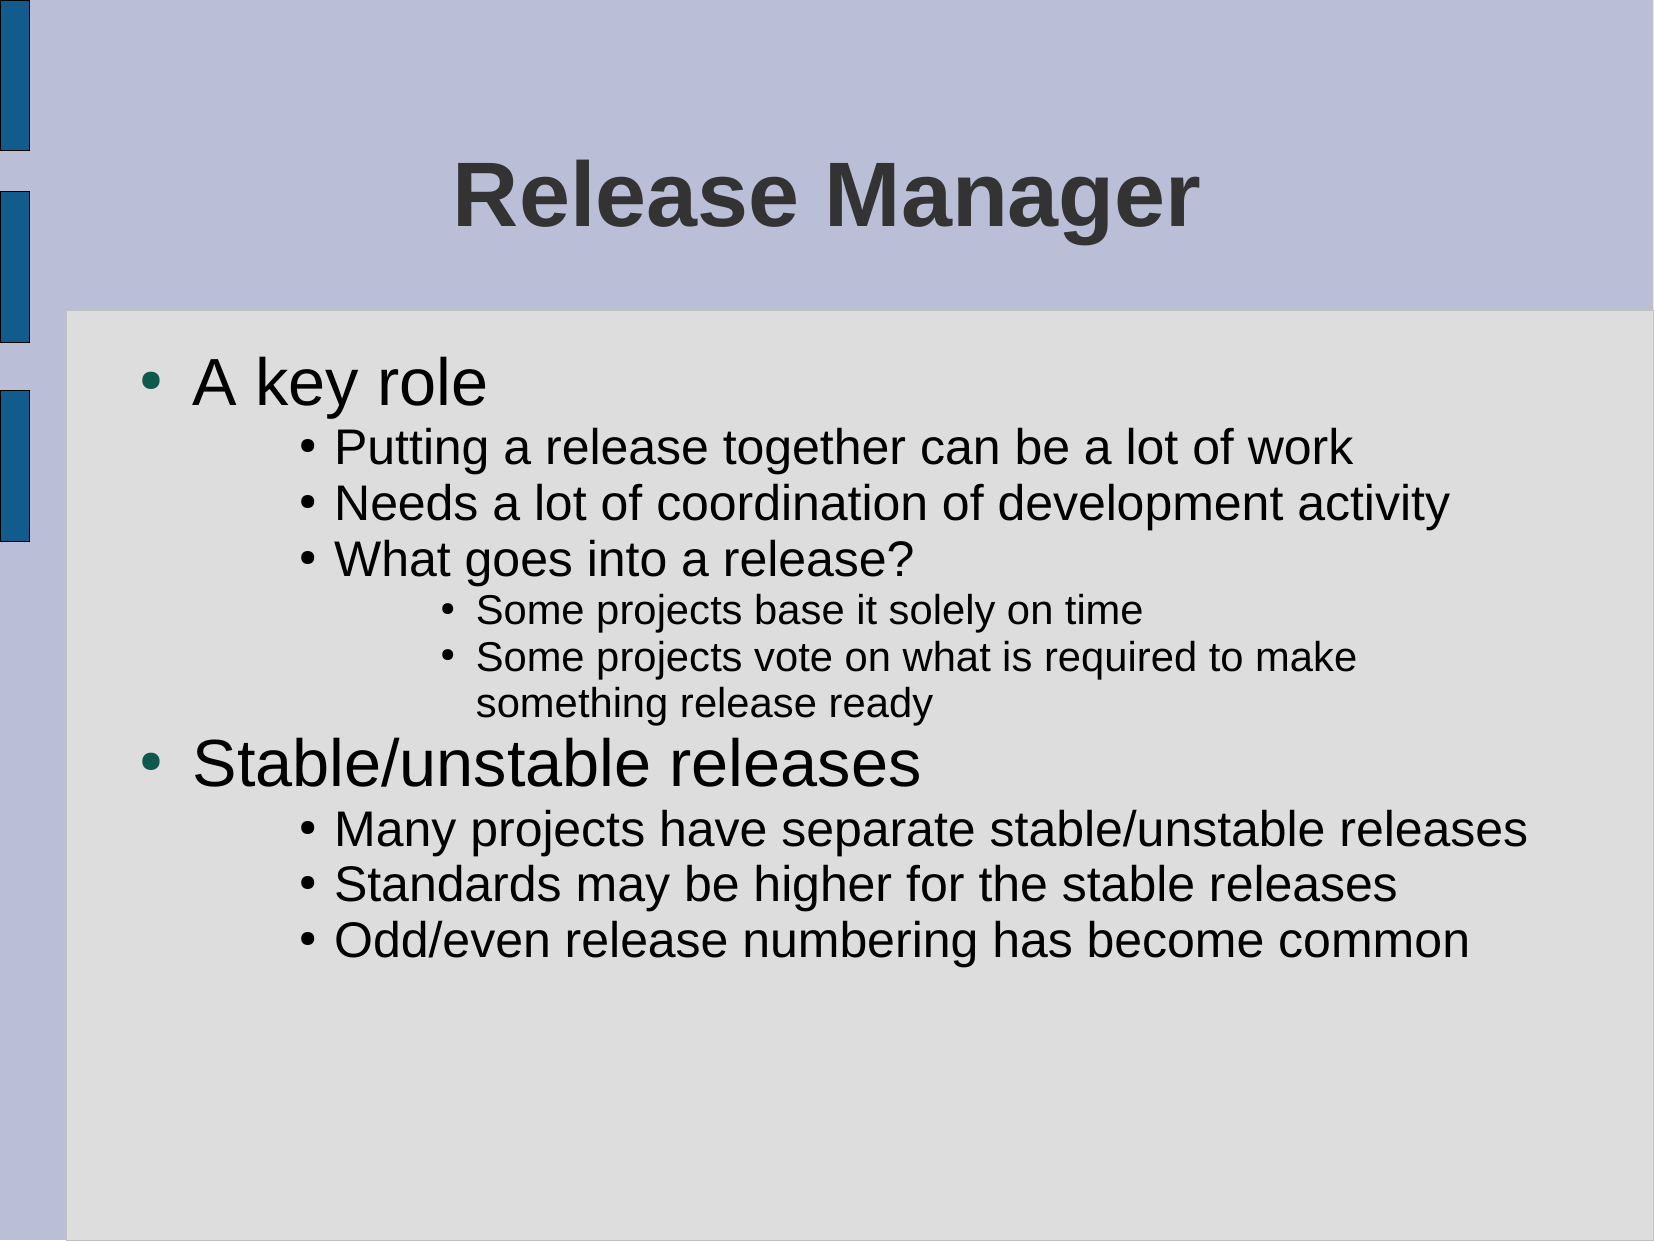

# Release Manager
A key role
Putting a release together can be a lot of work
Needs a lot of coordination of development activity
What goes into a release?
Some projects base it solely on time
Some projects vote on what is required to make something release ready
Stable/unstable releases
Many projects have separate stable/unstable releases
Standards may be higher for the stable releases
Odd/even release numbering has become common